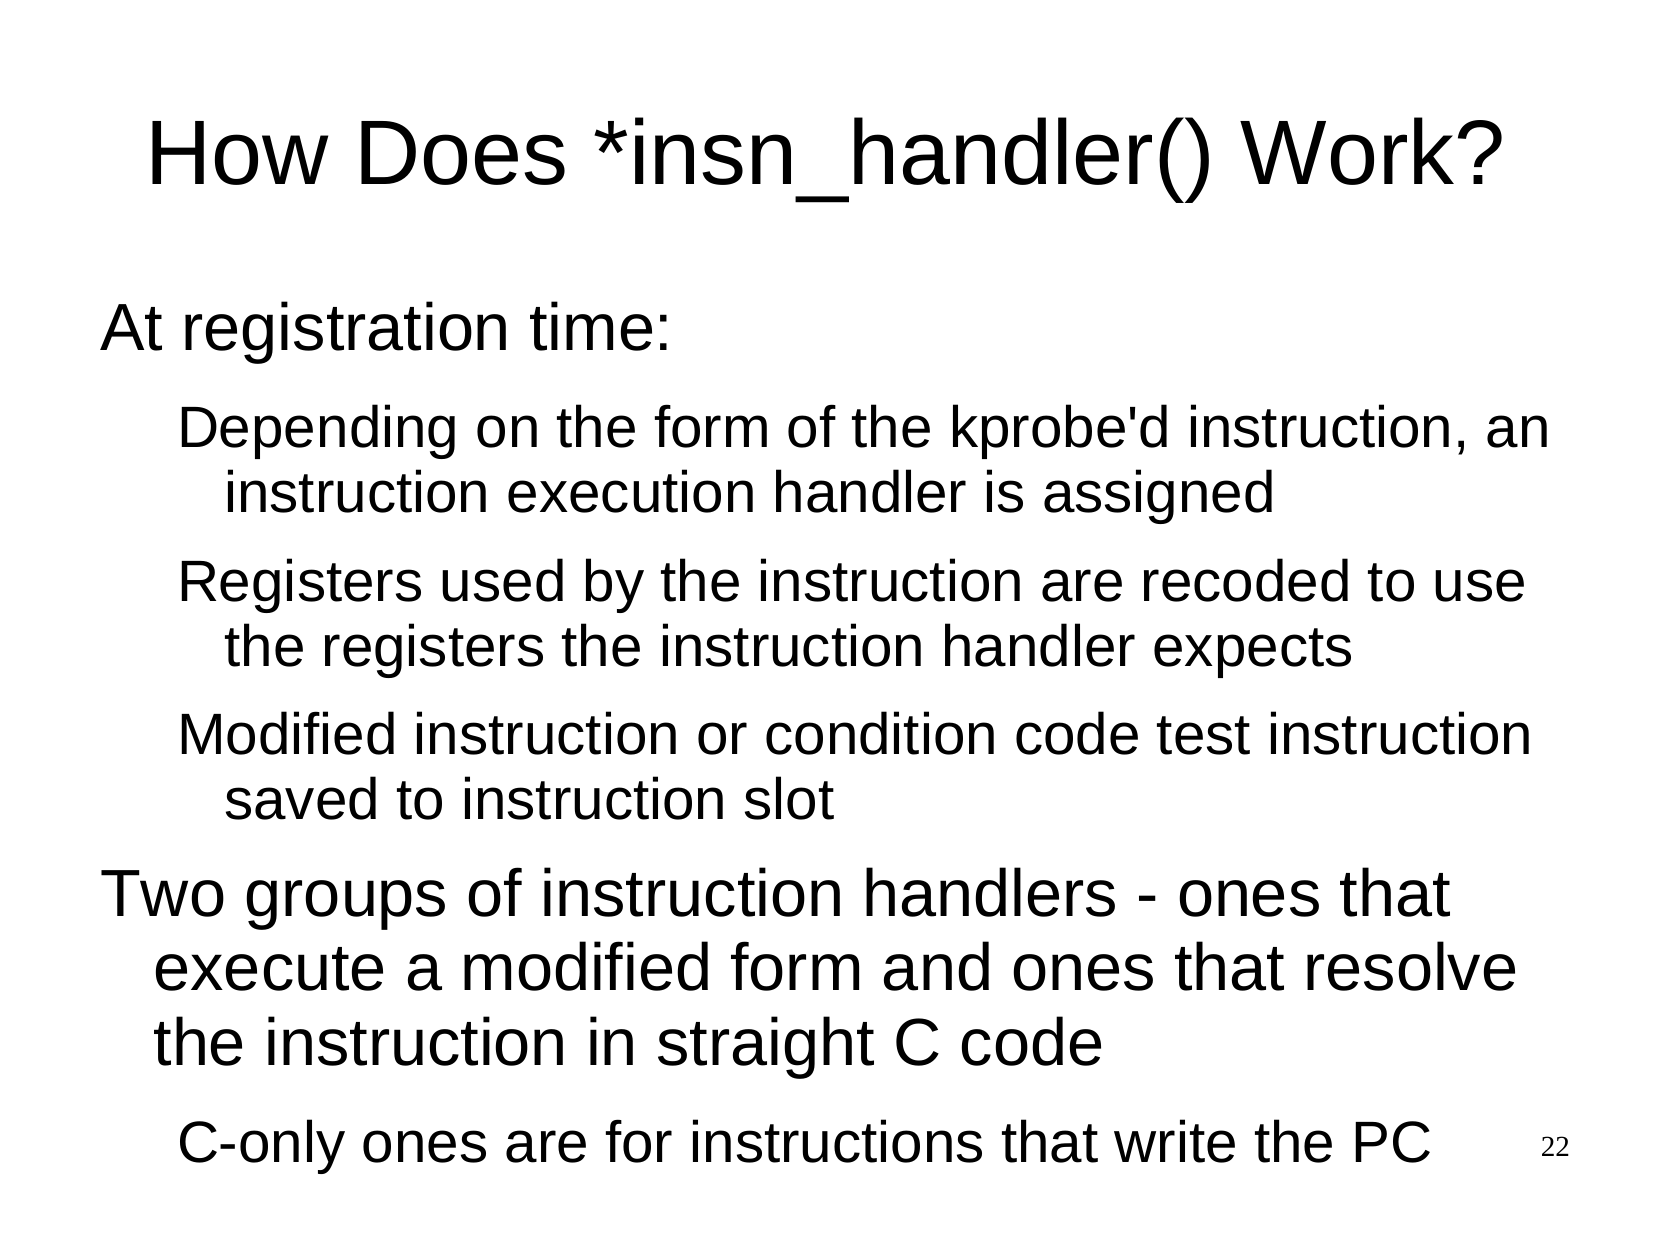

# How Does *insn_handler() Work?
At registration time:
Depending on the form of the kprobe'd instruction, an instruction execution handler is assigned
Registers used by the instruction are recoded to use the registers the instruction handler expects
Modified instruction or condition code test instruction saved to instruction slot
Two groups of instruction handlers - ones that execute a modified form and ones that resolve the instruction in straight C code
C-only ones are for instructions that write the PC
22